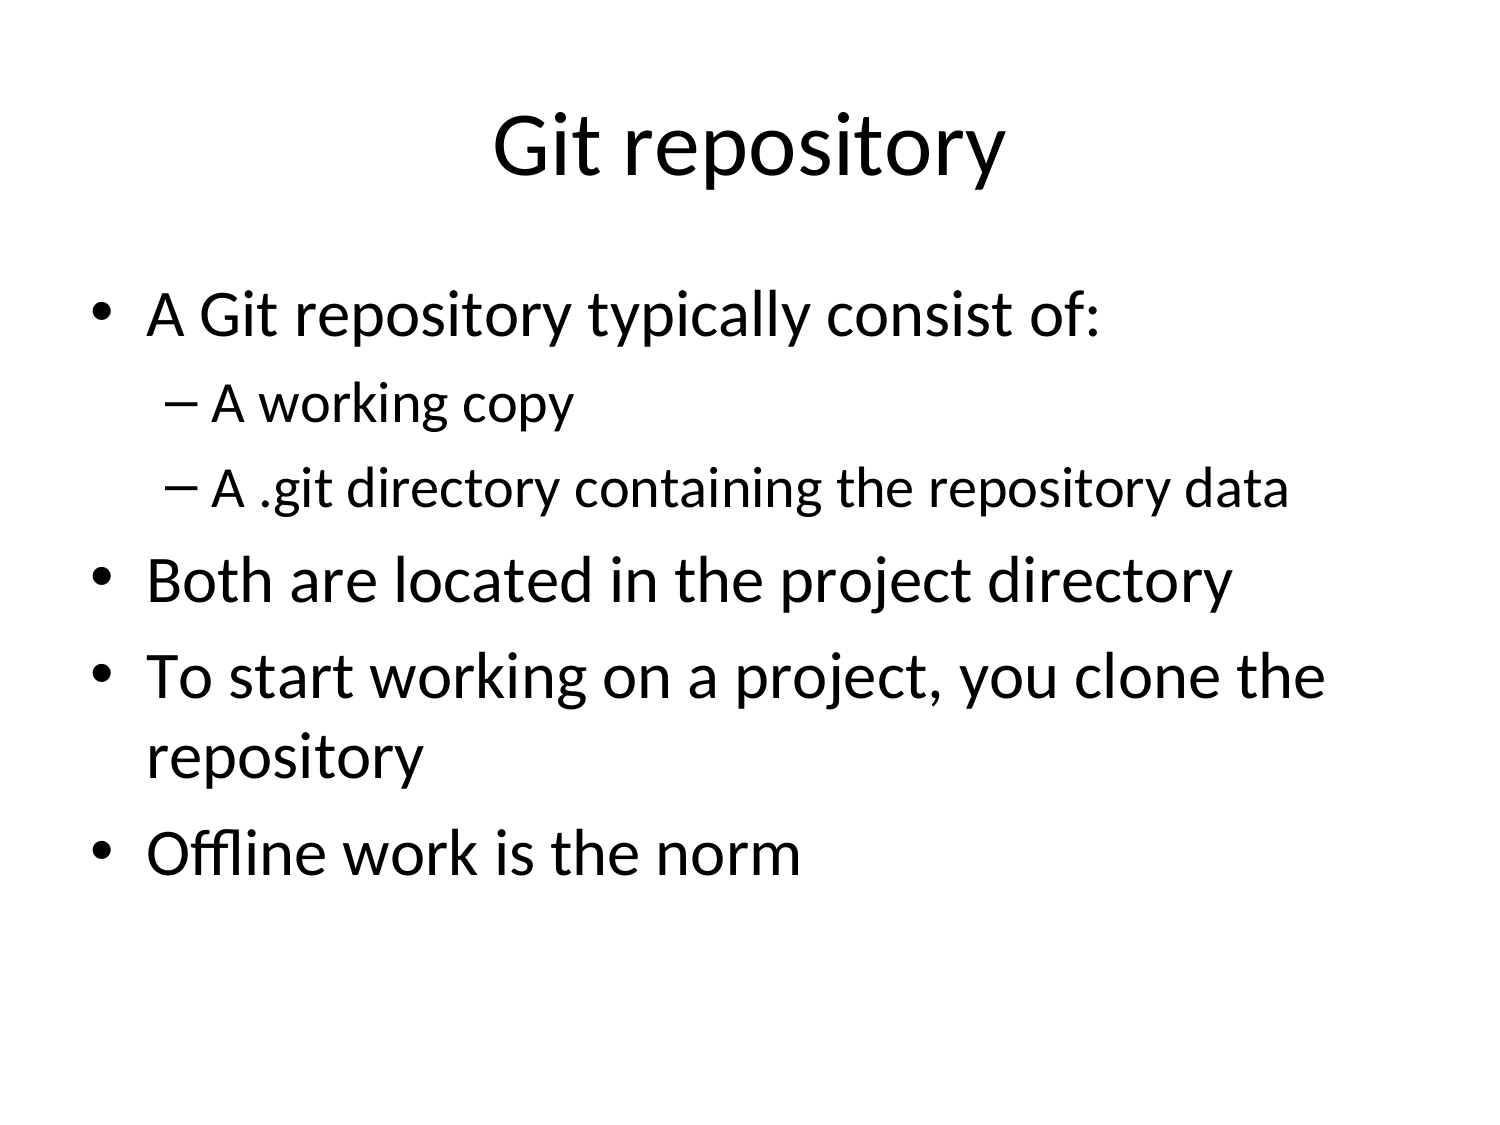

# Git repository
A Git repository typically consist of:
A working copy
A .git directory containing the repository data
Both are located in the project directory
To start working on a project, you clone the repository
Offline work is the norm